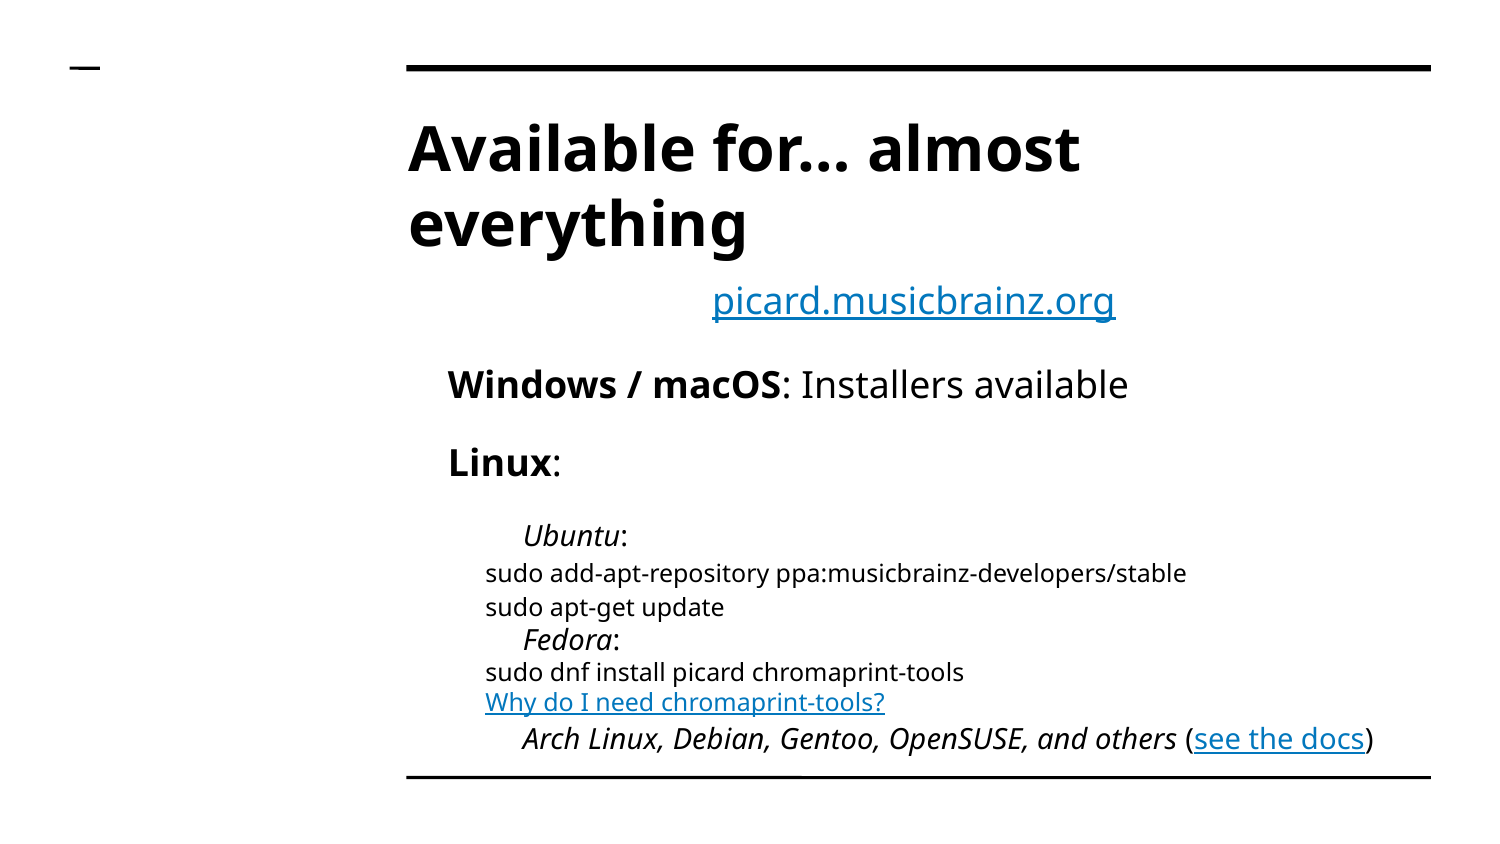

# Available for… almost everything
picard.musicbrainz.org
Windows / macOS: Installers available
Linux:
Ubuntu:
sudo add-apt-repository ppa:musicbrainz-developers/stable
sudo apt-get update
Fedora:
sudo dnf install picard chromaprint-tools
Why do I need chromaprint-tools?
Arch Linux, Debian, Gentoo, OpenSUSE, and others (see the docs)